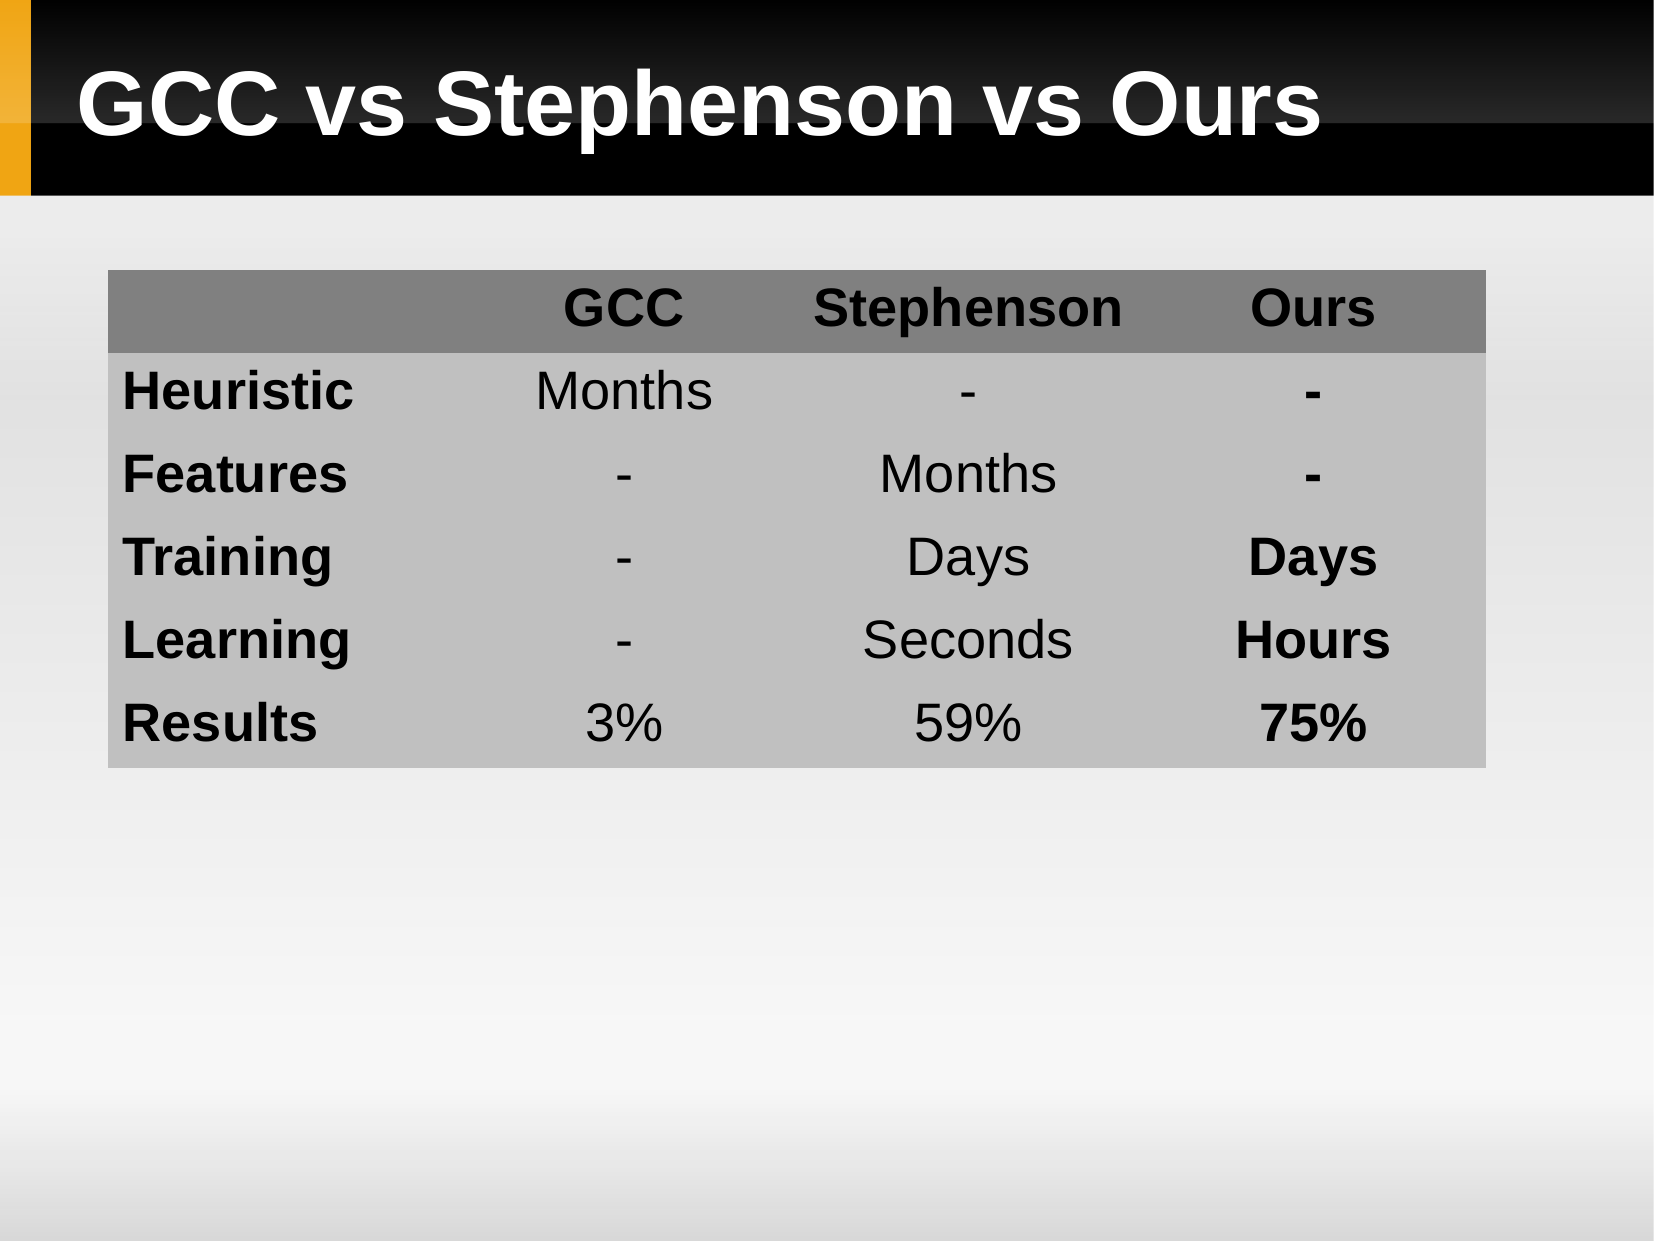

# GCC vs Stephenson vs Ours
| | GCC | Stephenson | Ours |
| --- | --- | --- | --- |
| Heuristic | Months | - | - |
| Features | - | Months | - |
| Training | - | Days | Days |
| Learning | - | Seconds | Hours |
| Results | 3% | 59% | 75% |